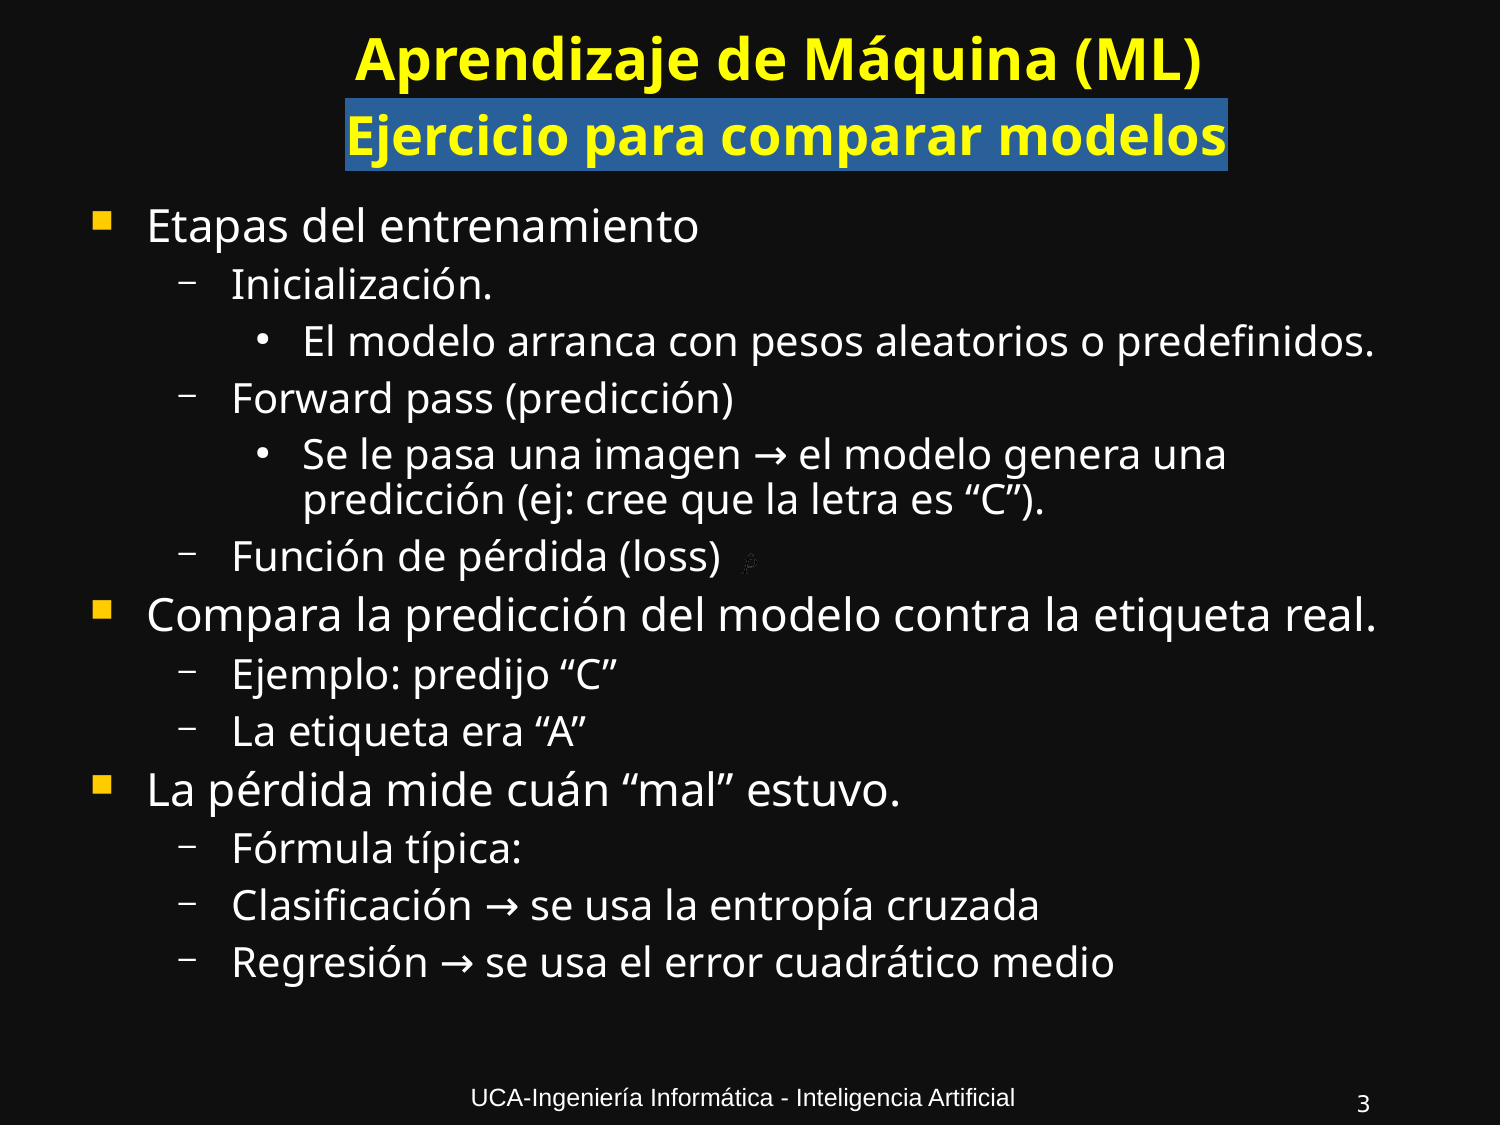

# Aprendizaje de Máquina (ML) Ejercicio para comparar modelos
Etapas del entrenamiento
Inicialización.
El modelo arranca con pesos aleatorios o predefinidos.
Forward pass (predicción)
Se le pasa una imagen → el modelo genera una predicción (ej: cree que la letra es “C”).
Función de pérdida (loss)
Compara la predicción del modelo contra la etiqueta real.
Ejemplo: predijo “C”
La etiqueta era “A”
La pérdida mide cuán “mal” estuvo.
Fórmula típica:
Clasificación → se usa la entropía cruzada
Regresión → se usa el error cuadrático medio
																																																																																																																																																																	parar la predicción del modelo contra la etiqueta real.
Ejemplo: predijo “C”
La etiqueta era “A”
 - La pérdida mide cuán “mal” estuvo.
 - Fórmula típica:
 - Clasificación → se usa la entropía cruzada
 - Regresión → se usa el error cuadrático medio
- Backward pass (retropropagación)
 - El error se propaga hacia atrás para calcular cómo ajustar cada peso.
- Actualización de parámetros
 - Se usa un optimizador (ej. gradiente descendente, Adam, SGD) que ajusta los pesos un poquito para reducir el error.
- Iteraciones (epochs)
 - Se repite el proceso sobre todo el dataset muchas veces hasta que el modelo “aprenda”.